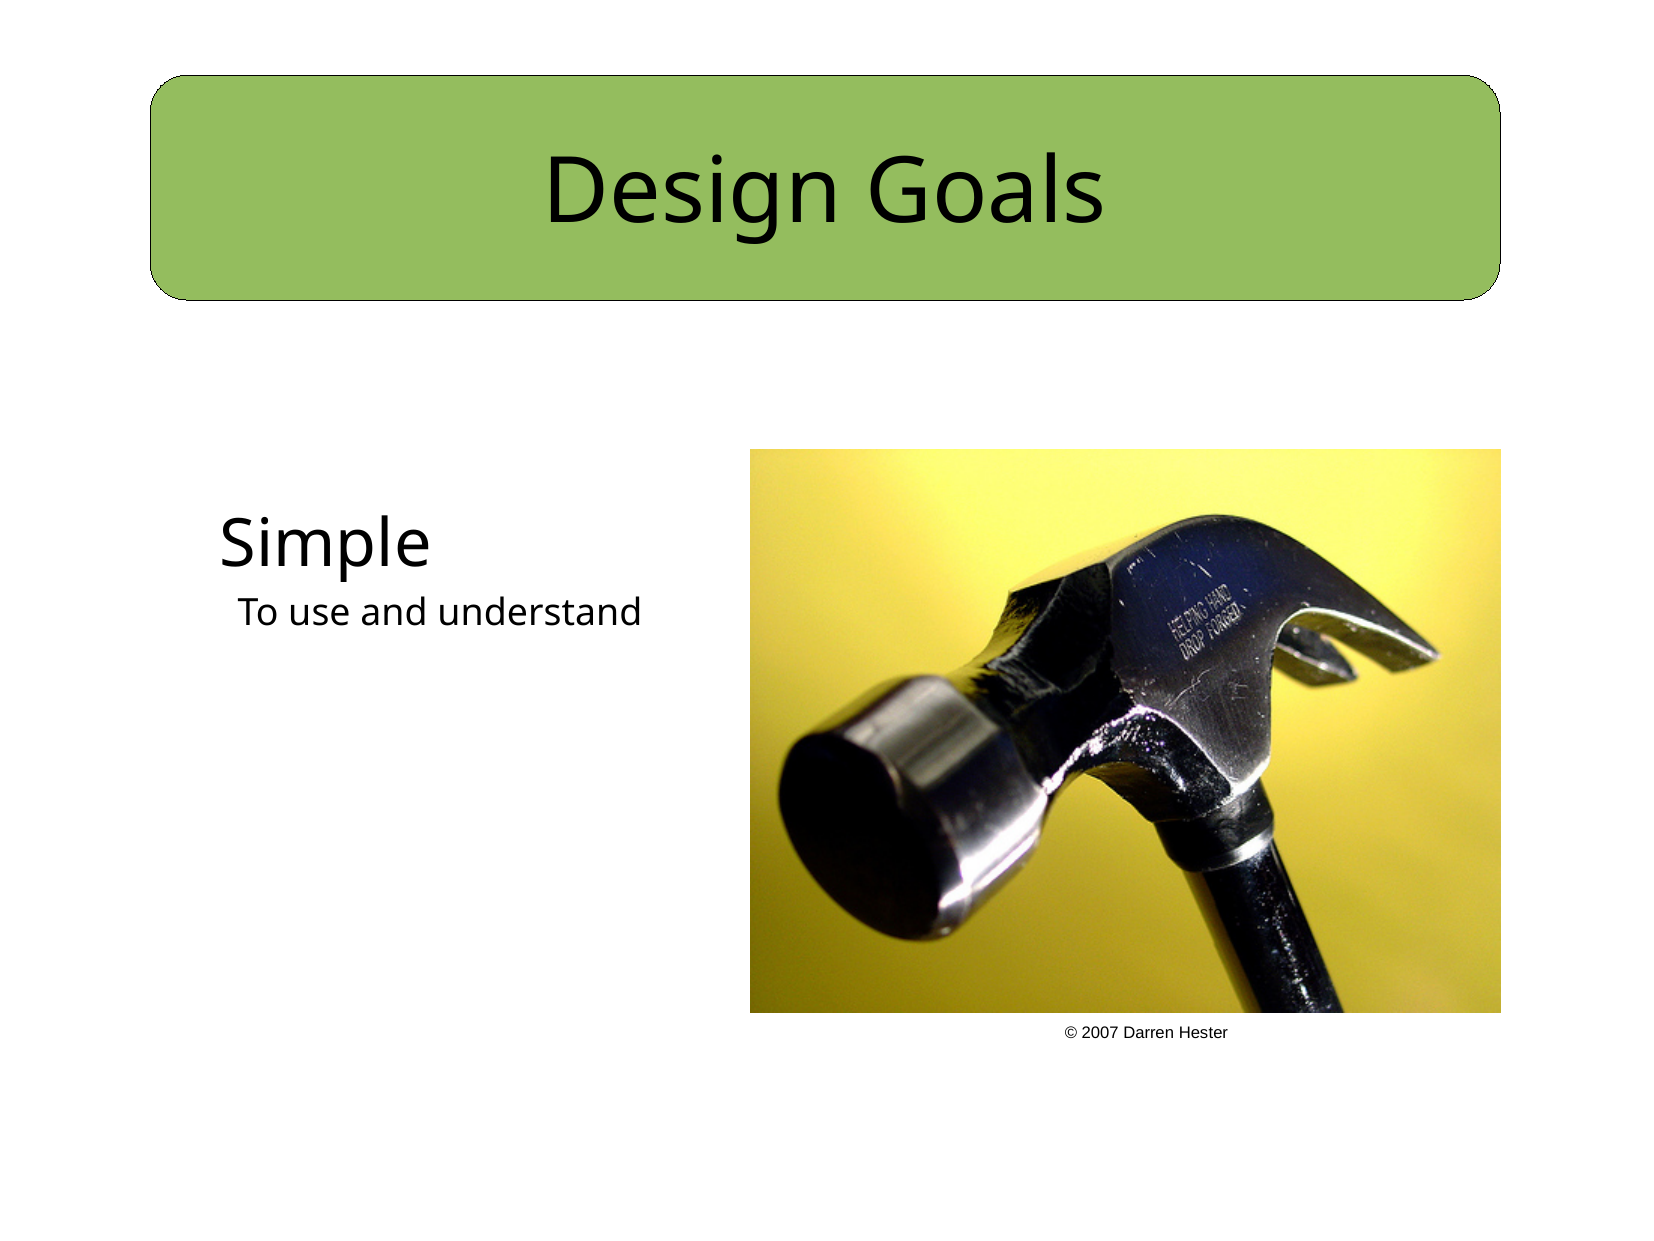

Design Goals
 Simple
To use and understand
© 2007 Darren Hester